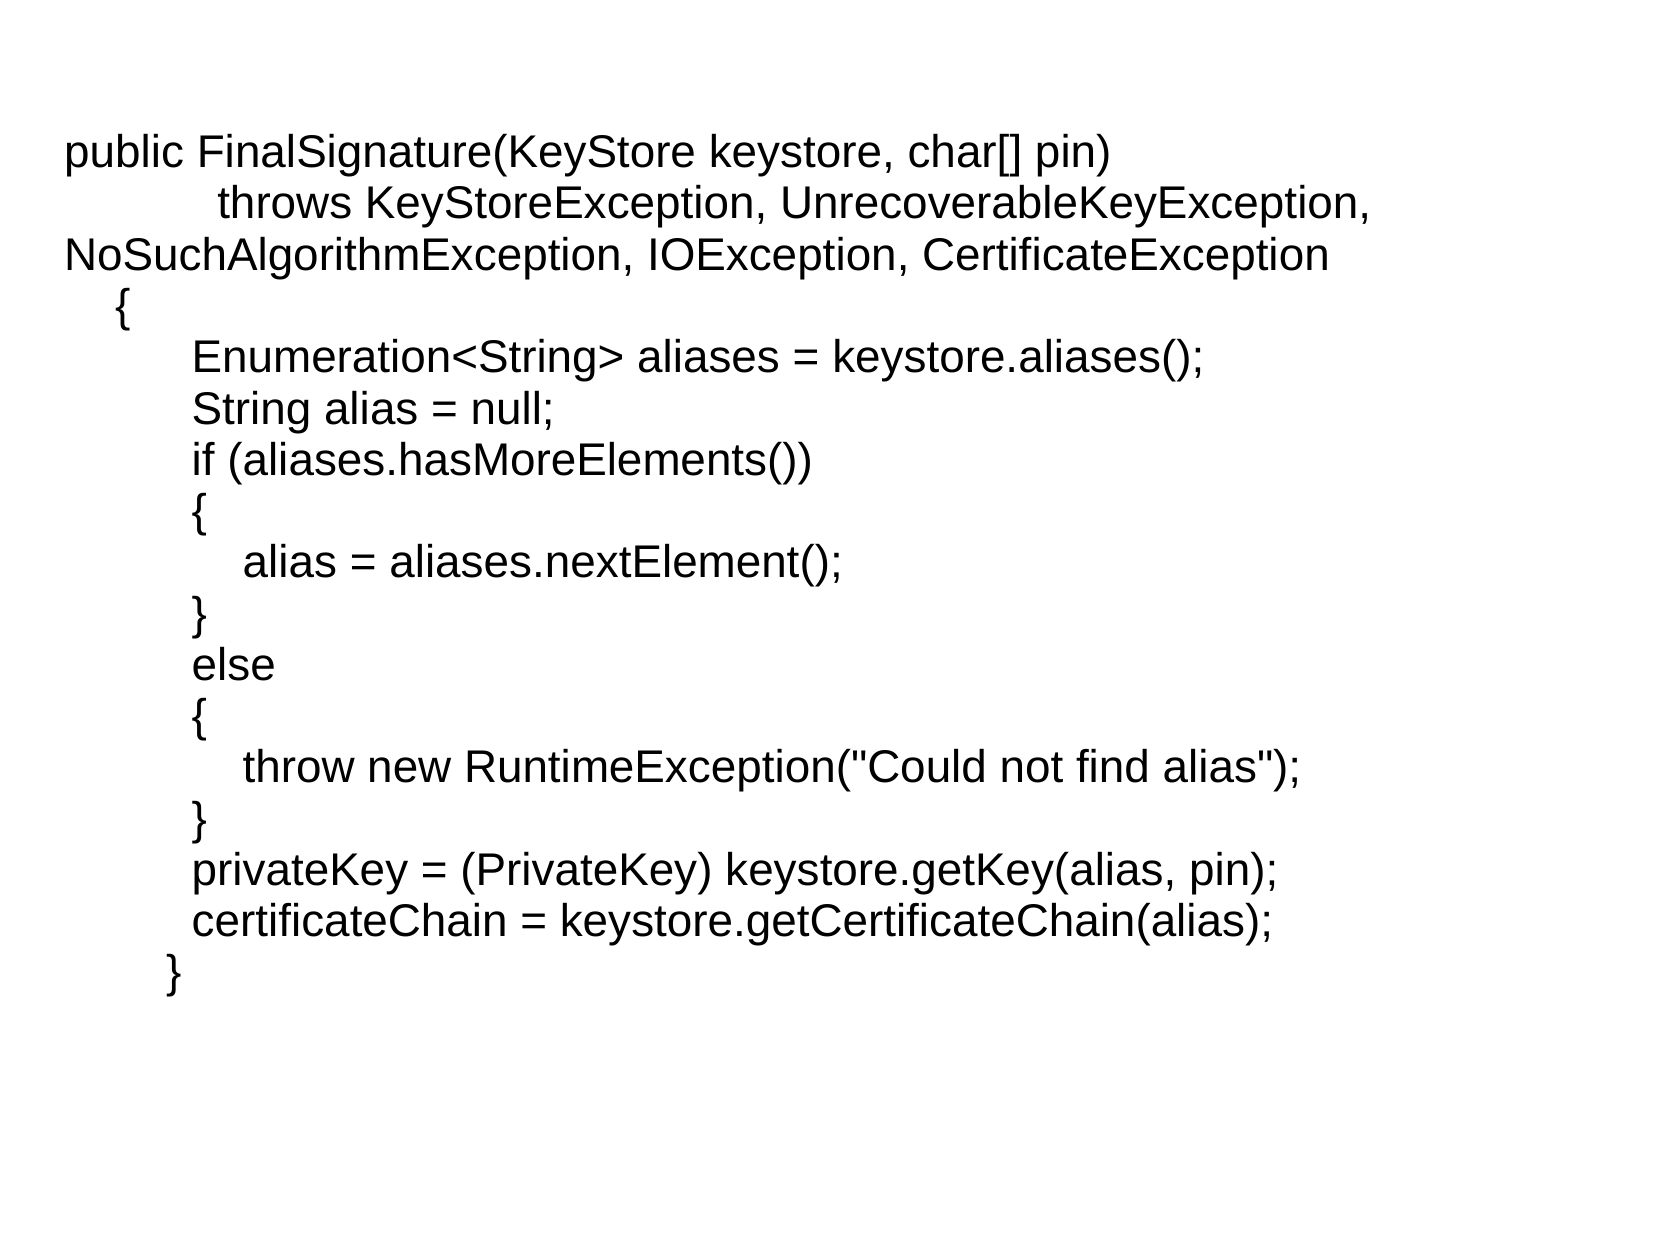

public FinalSignature(KeyStore keystore, char[] pin)
 throws KeyStoreException, UnrecoverableKeyException, NoSuchAlgorithmException, IOException, CertificateException
 {
 Enumeration<String> aliases = keystore.aliases();
 String alias = null;
 if (aliases.hasMoreElements())
 {
 alias = aliases.nextElement();
 }
 else
 {
 throw new RuntimeException("Could not find alias");
 }
 privateKey = (PrivateKey) keystore.getKey(alias, pin);
 certificateChain = keystore.getCertificateChain(alias);
 }